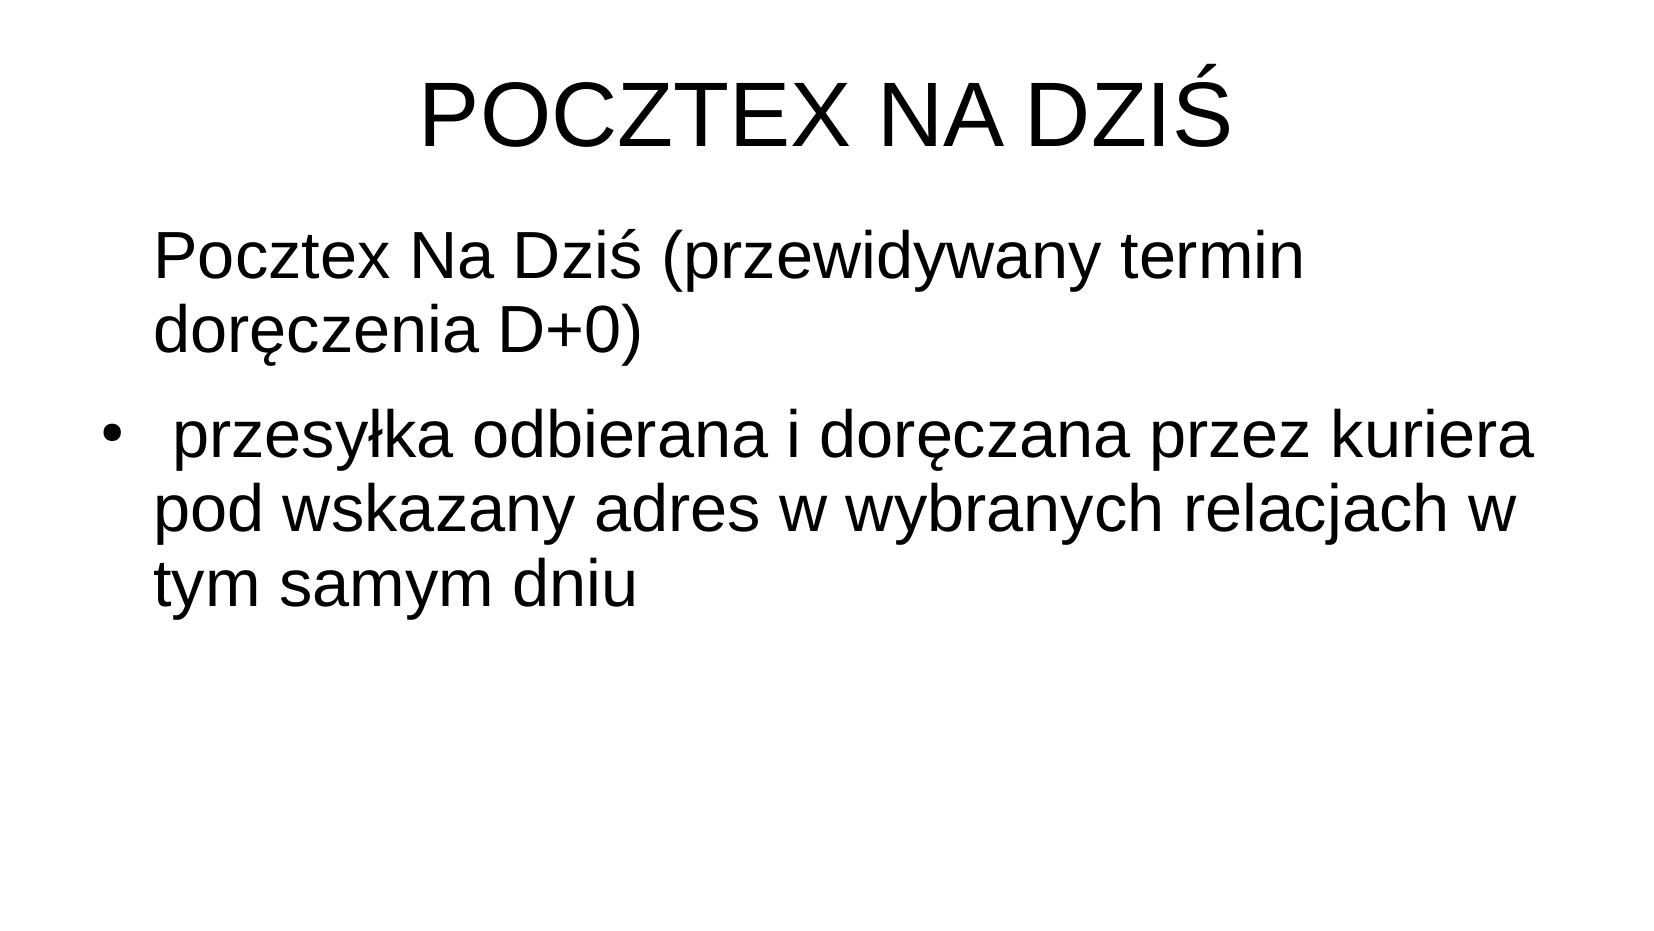

# POCZTEX NA DZIŚ
Pocztex Na Dziś (przewidywany termin doręczenia D+0)
 przesyłka odbierana i doręczana przez kuriera pod wskazany adres w wybranych relacjach w tym samym dniu